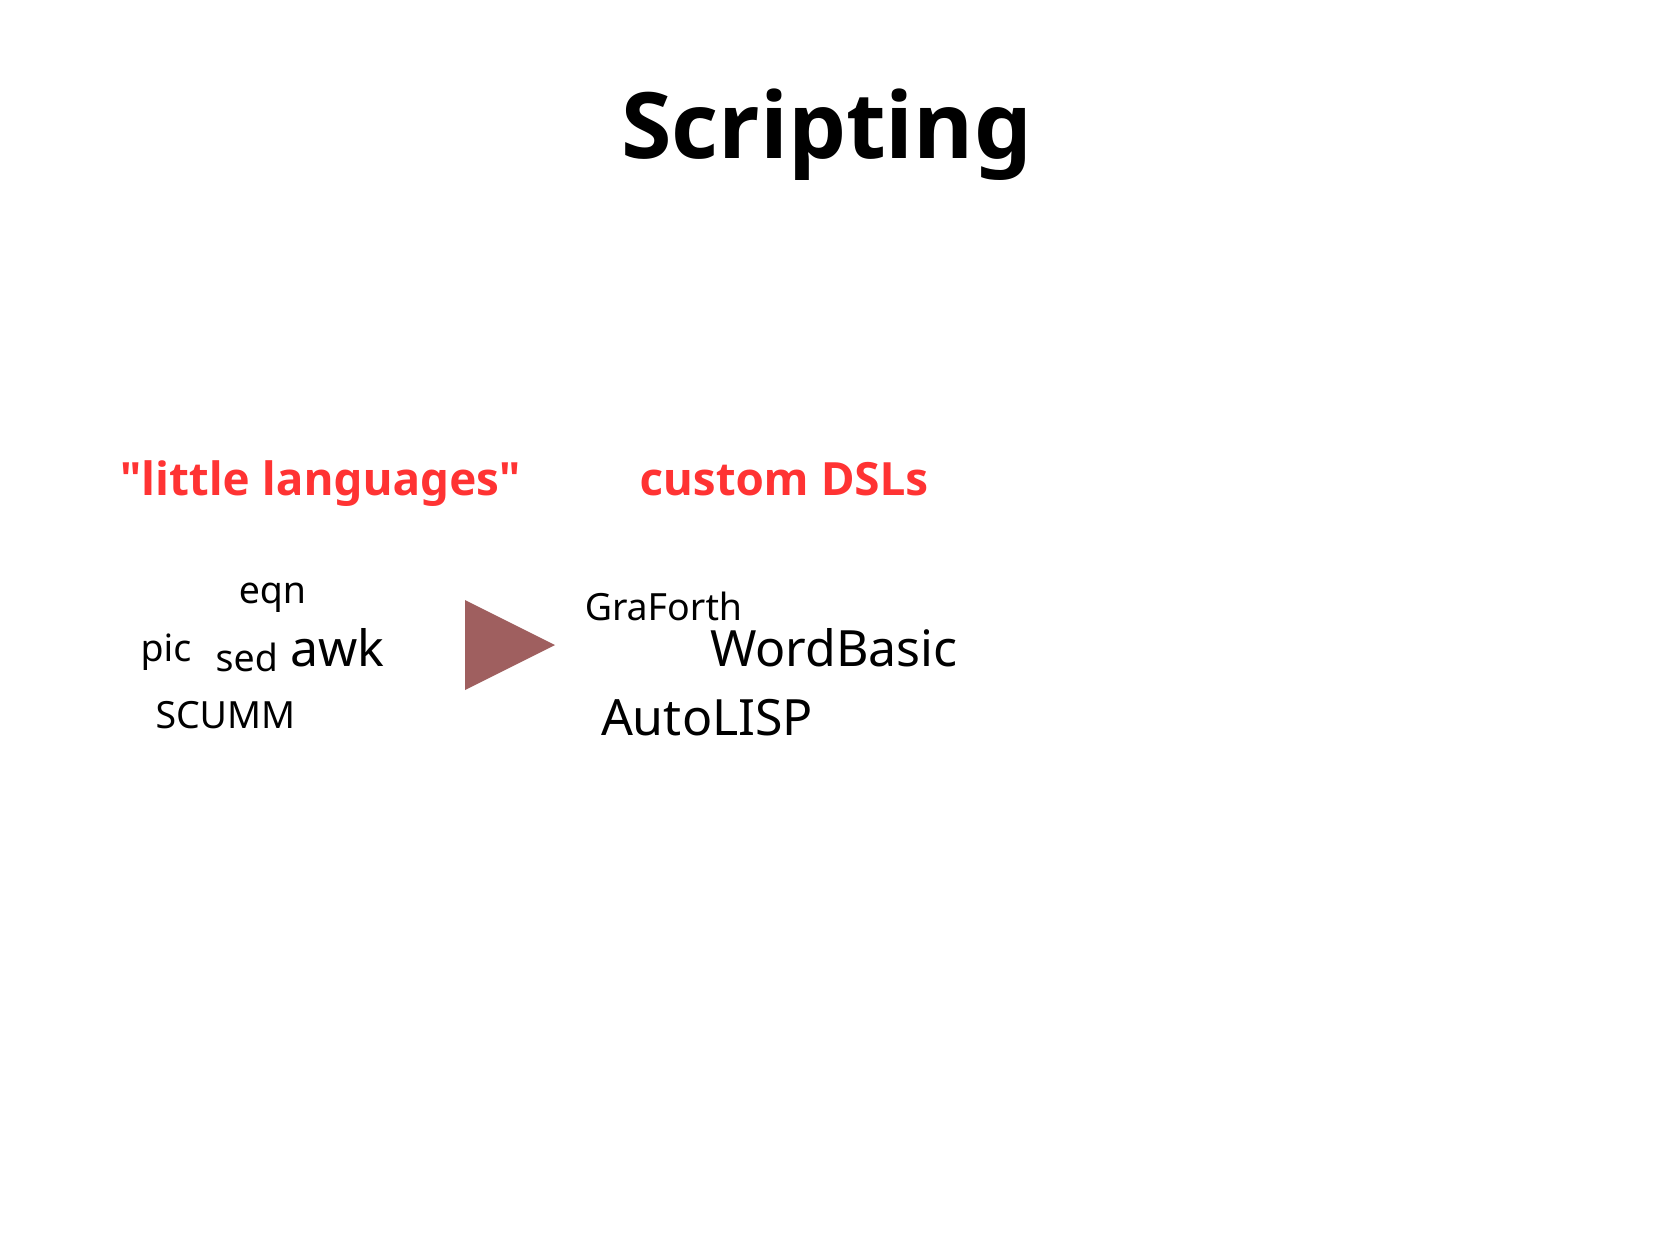

# Scripting
"little languages"
custom DSLs
eqn
GraForth
awk
WordBasic
pic
sed
AutoLISP
SCUMM